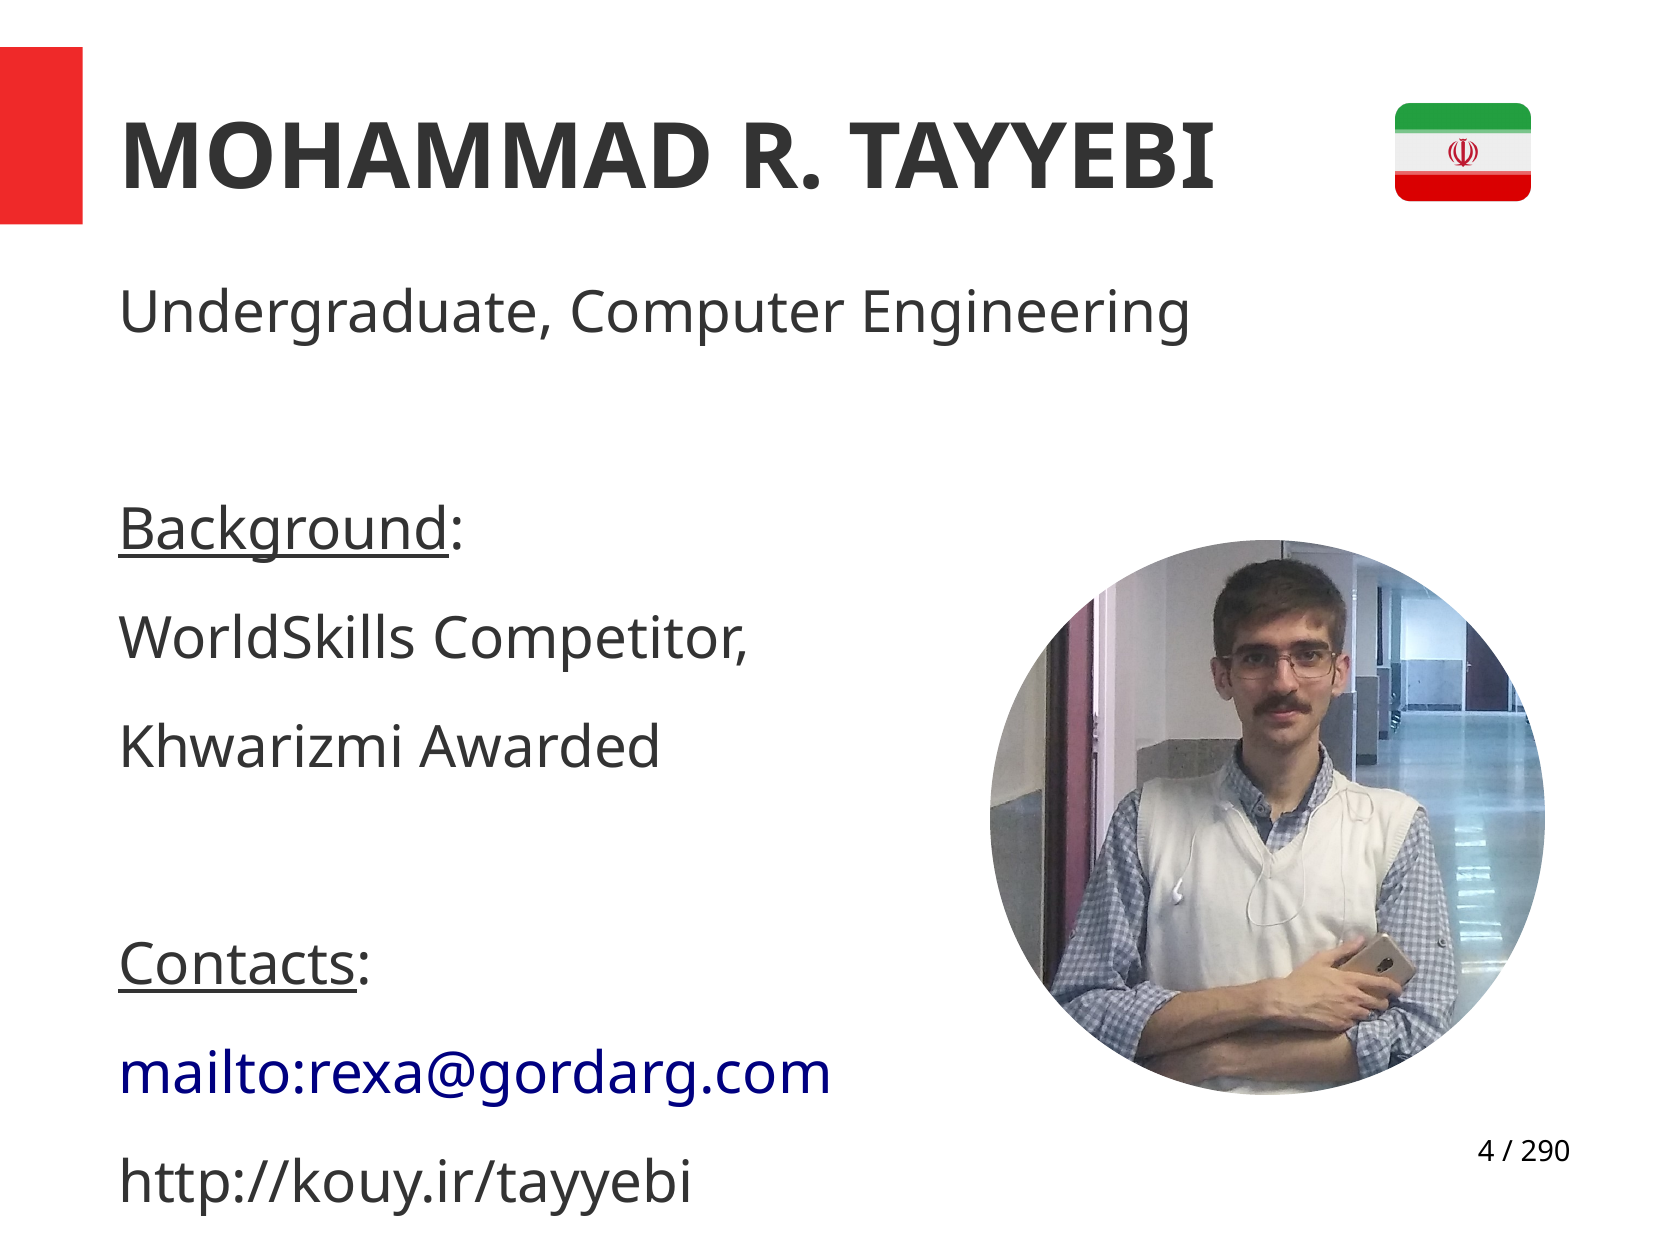

# MOHAMMAD R. TAYYEBI
Undergraduate, Computer Engineering
Background:
WorldSkills Competitor,
Khwarizmi Awarded
Contacts:
mailto:rexa@gordarg.com
http://kouy.ir/tayyebi
4